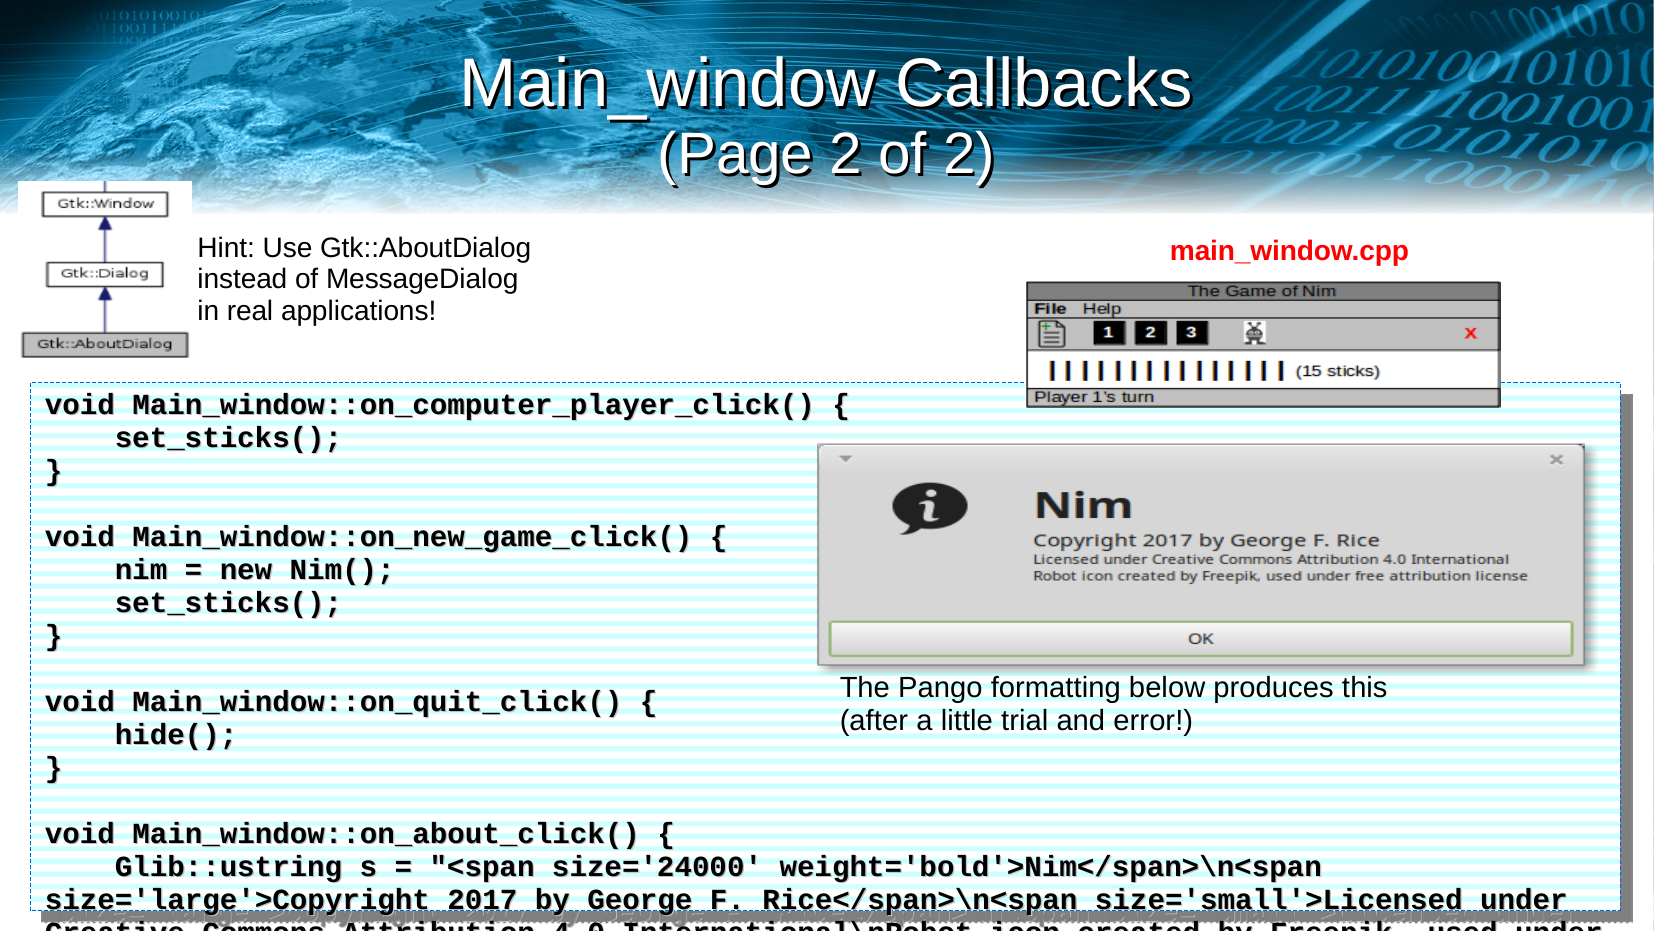

# Main_window Callbacks (Page 2 of 2)
Hint: Use Gtk::AboutDialog
instead of MessageDialog
in real applications!
main_window.cpp
void Main_window::on_computer_player_click() {
 set_sticks();
}
void Main_window::on_new_game_click() {
 nim = new Nim();
 set_sticks();
}
void Main_window::on_quit_click() {
 hide();
}
void Main_window::on_about_click() {
 Glib::ustring s = "<span size='24000' weight='bold'>Nim</span>\n<span size='large'>Copyright 2017 by George F. Rice</span>\n<span size='small'>Licensed under Creative Commons Attribution 4.0 International\nRobot icon created by Freepik, used under free attribution license</span>";
 Gtk::MessageDialog dlg(*this, s, true, Gtk::MESSAGE_INFO, Gtk::BUTTONS_OK, true);
 dlg.run();
}
The Pango formatting below produces this
(after a little trial and error!)